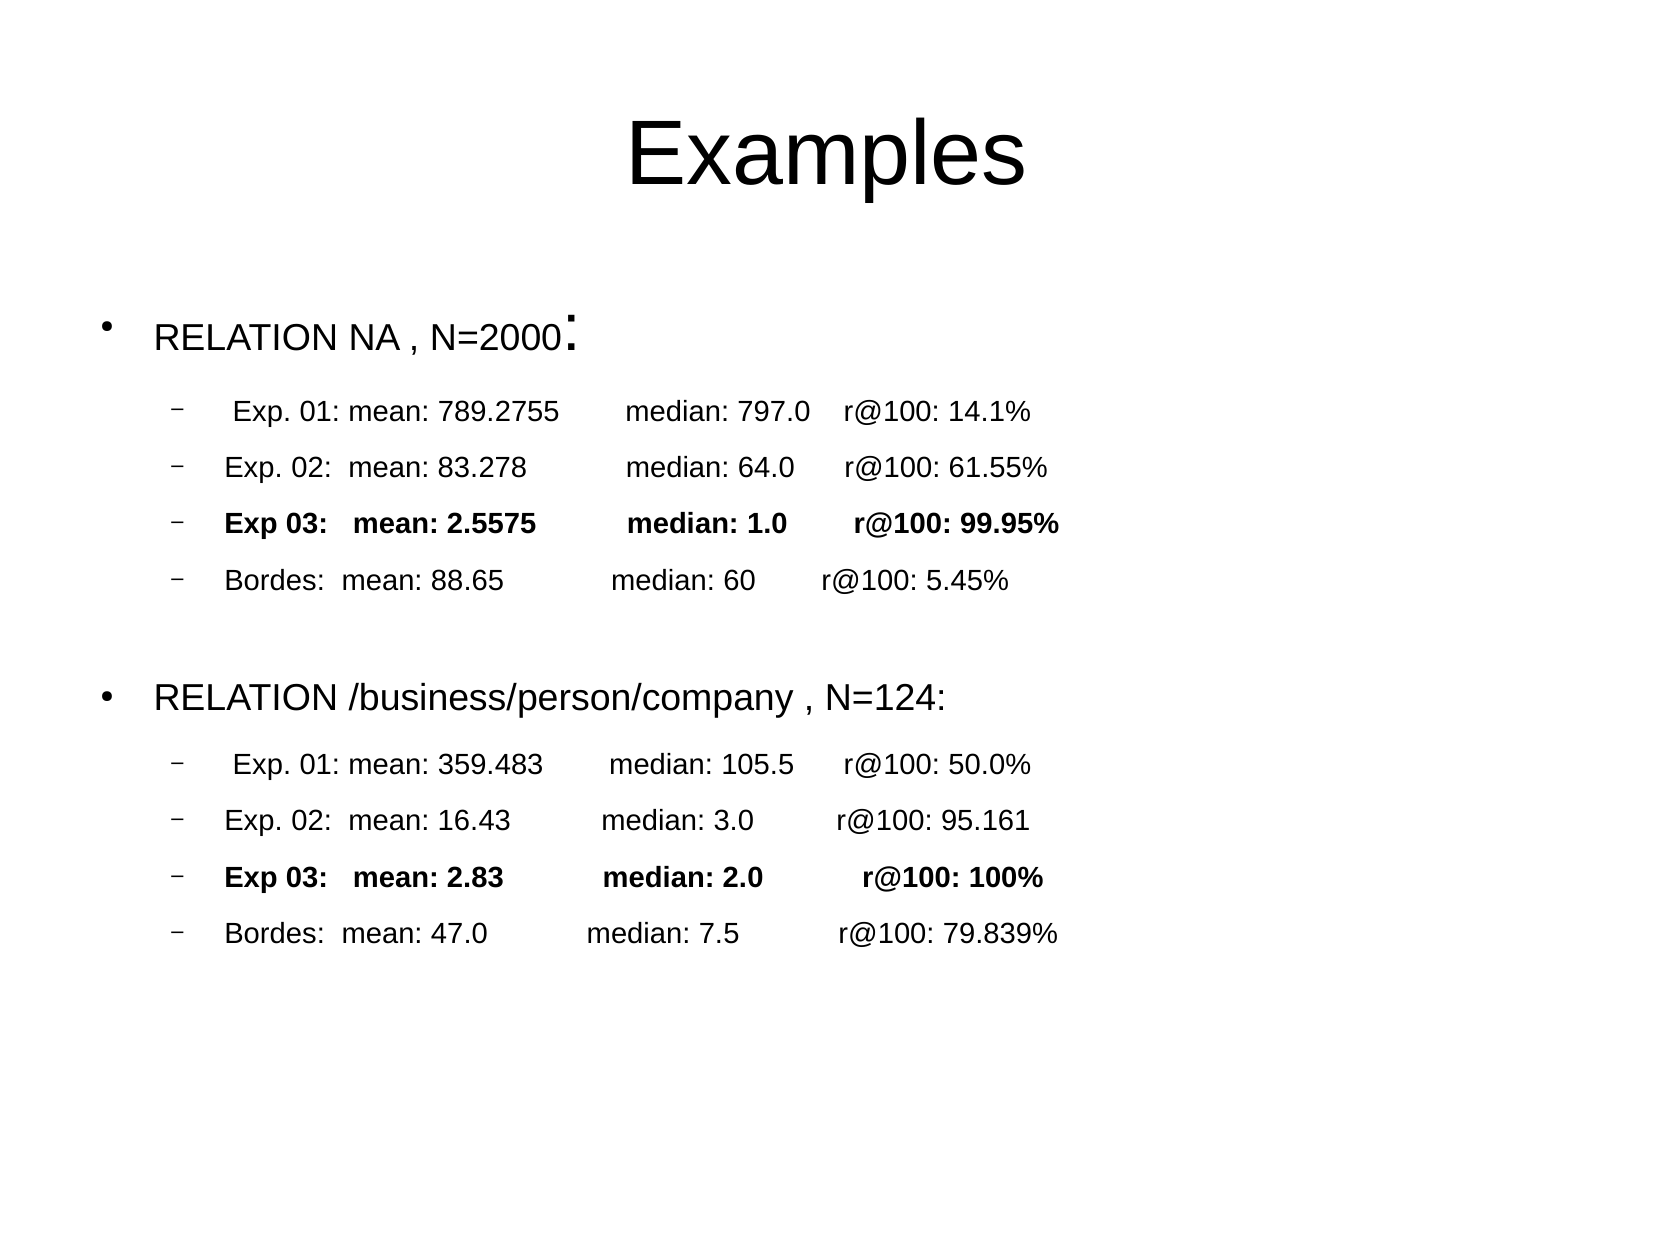

# Examples
RELATION NA , N=2000:
 Exp. 01: mean: 789.2755 median: 797.0 r@100: 14.1%
Exp. 02: mean: 83.278 median: 64.0 r@100: 61.55%
Exp 03: mean: 2.5575 median: 1.0 r@100: 99.95%
Bordes: mean: 88.65 median: 60 r@100: 5.45%
RELATION /business/person/company , N=124:
 Exp. 01: mean: 359.483 median: 105.5 r@100: 50.0%
Exp. 02: mean: 16.43 median: 3.0 r@100: 95.161
Exp 03: mean: 2.83 median: 2.0 r@100: 100%
Bordes: mean: 47.0 median: 7.5 r@100: 79.839%